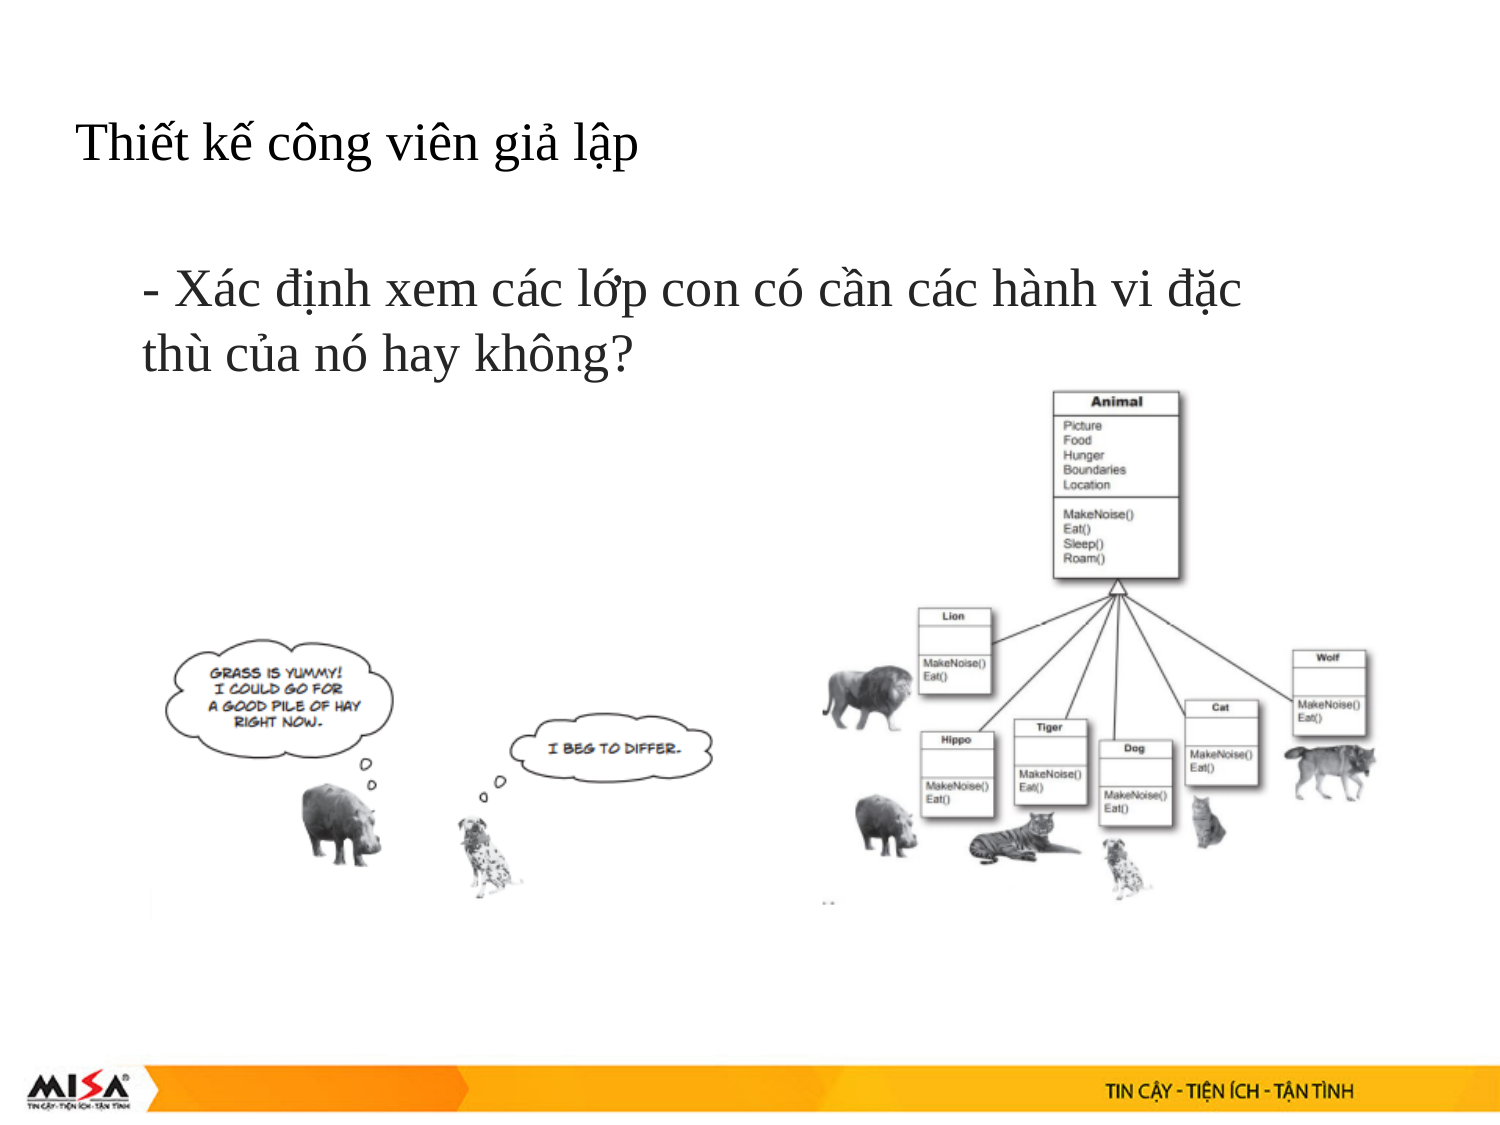

# Thiết kế công viên giả lập
- Xác định xem các lớp con có cần các hành vi đặc thù của nó hay không?